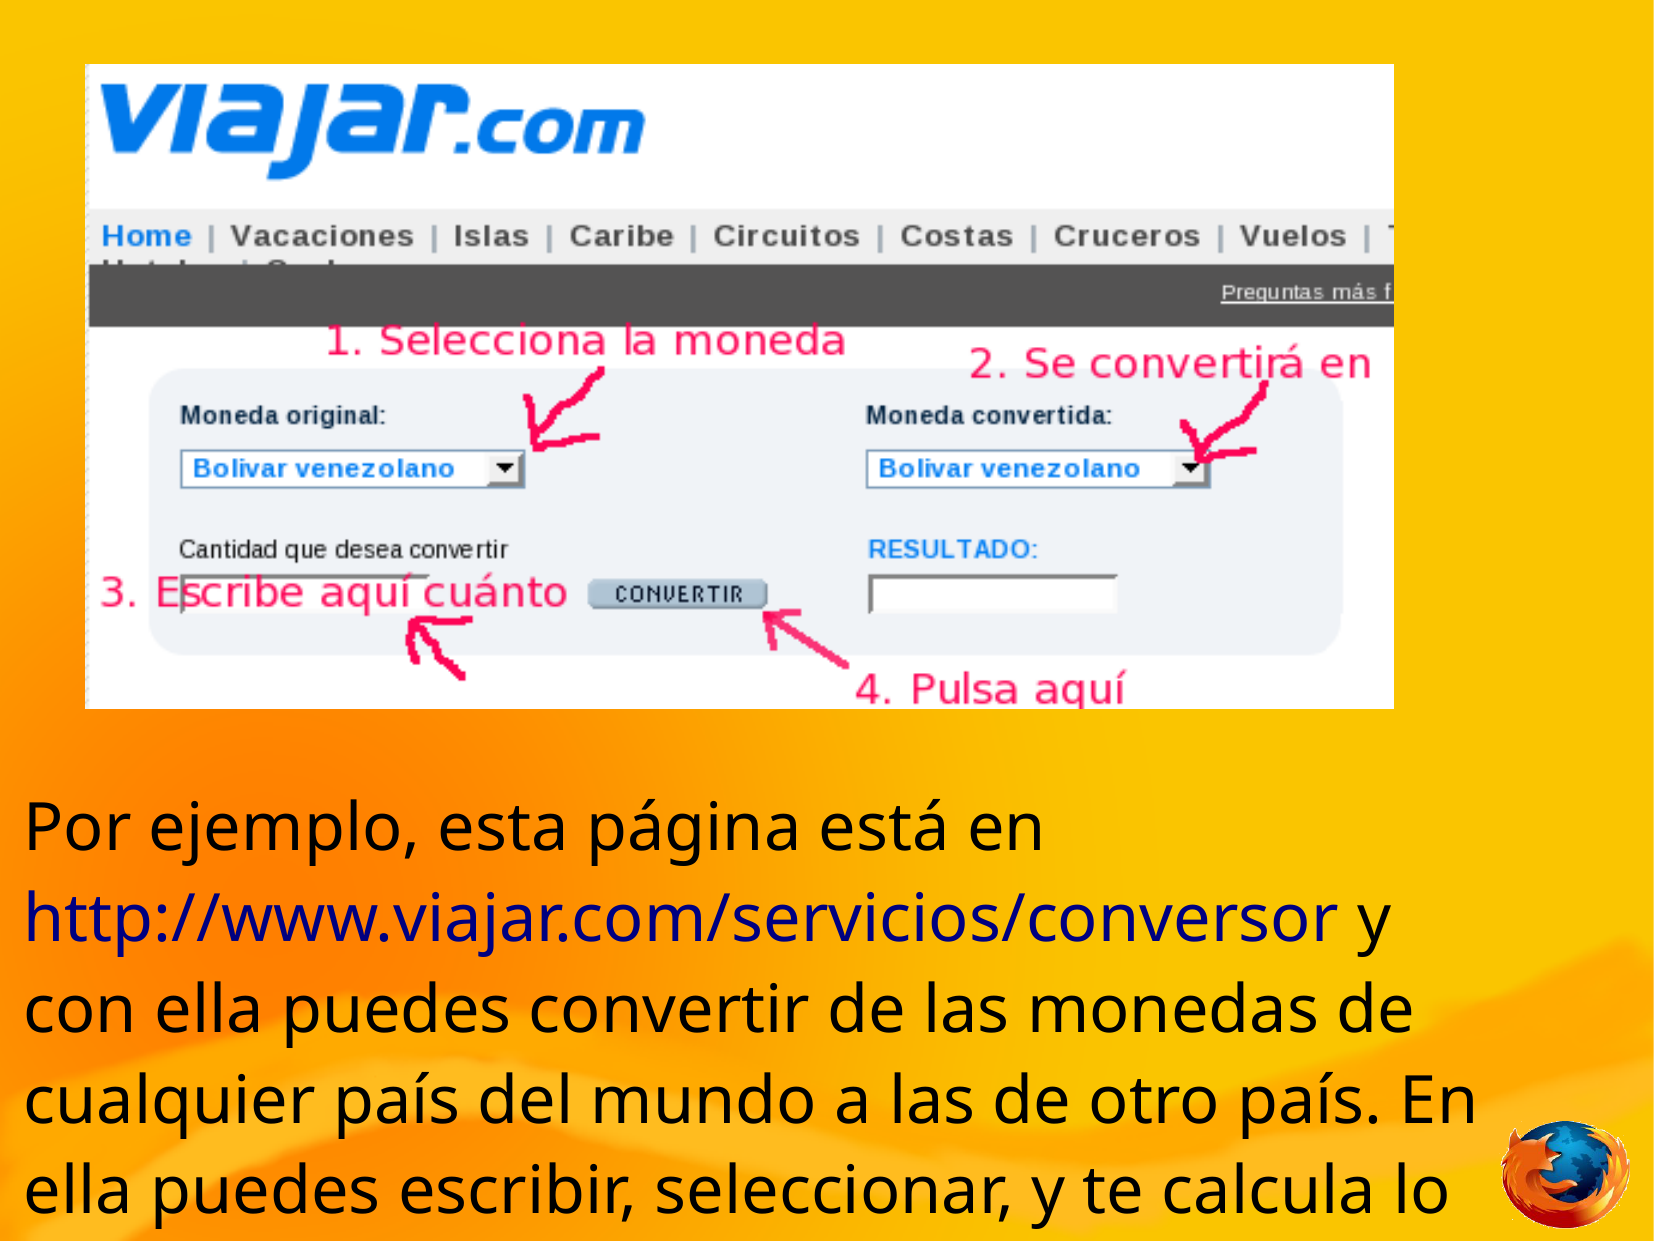

# Por ejemplo, esta página está en http://www.viajar.com/servicios/conversor y con ella puedes convertir de las monedas de cualquier país del mundo a las de otro país. En ella puedes escribir, seleccionar, y te calcula lo que quieras.